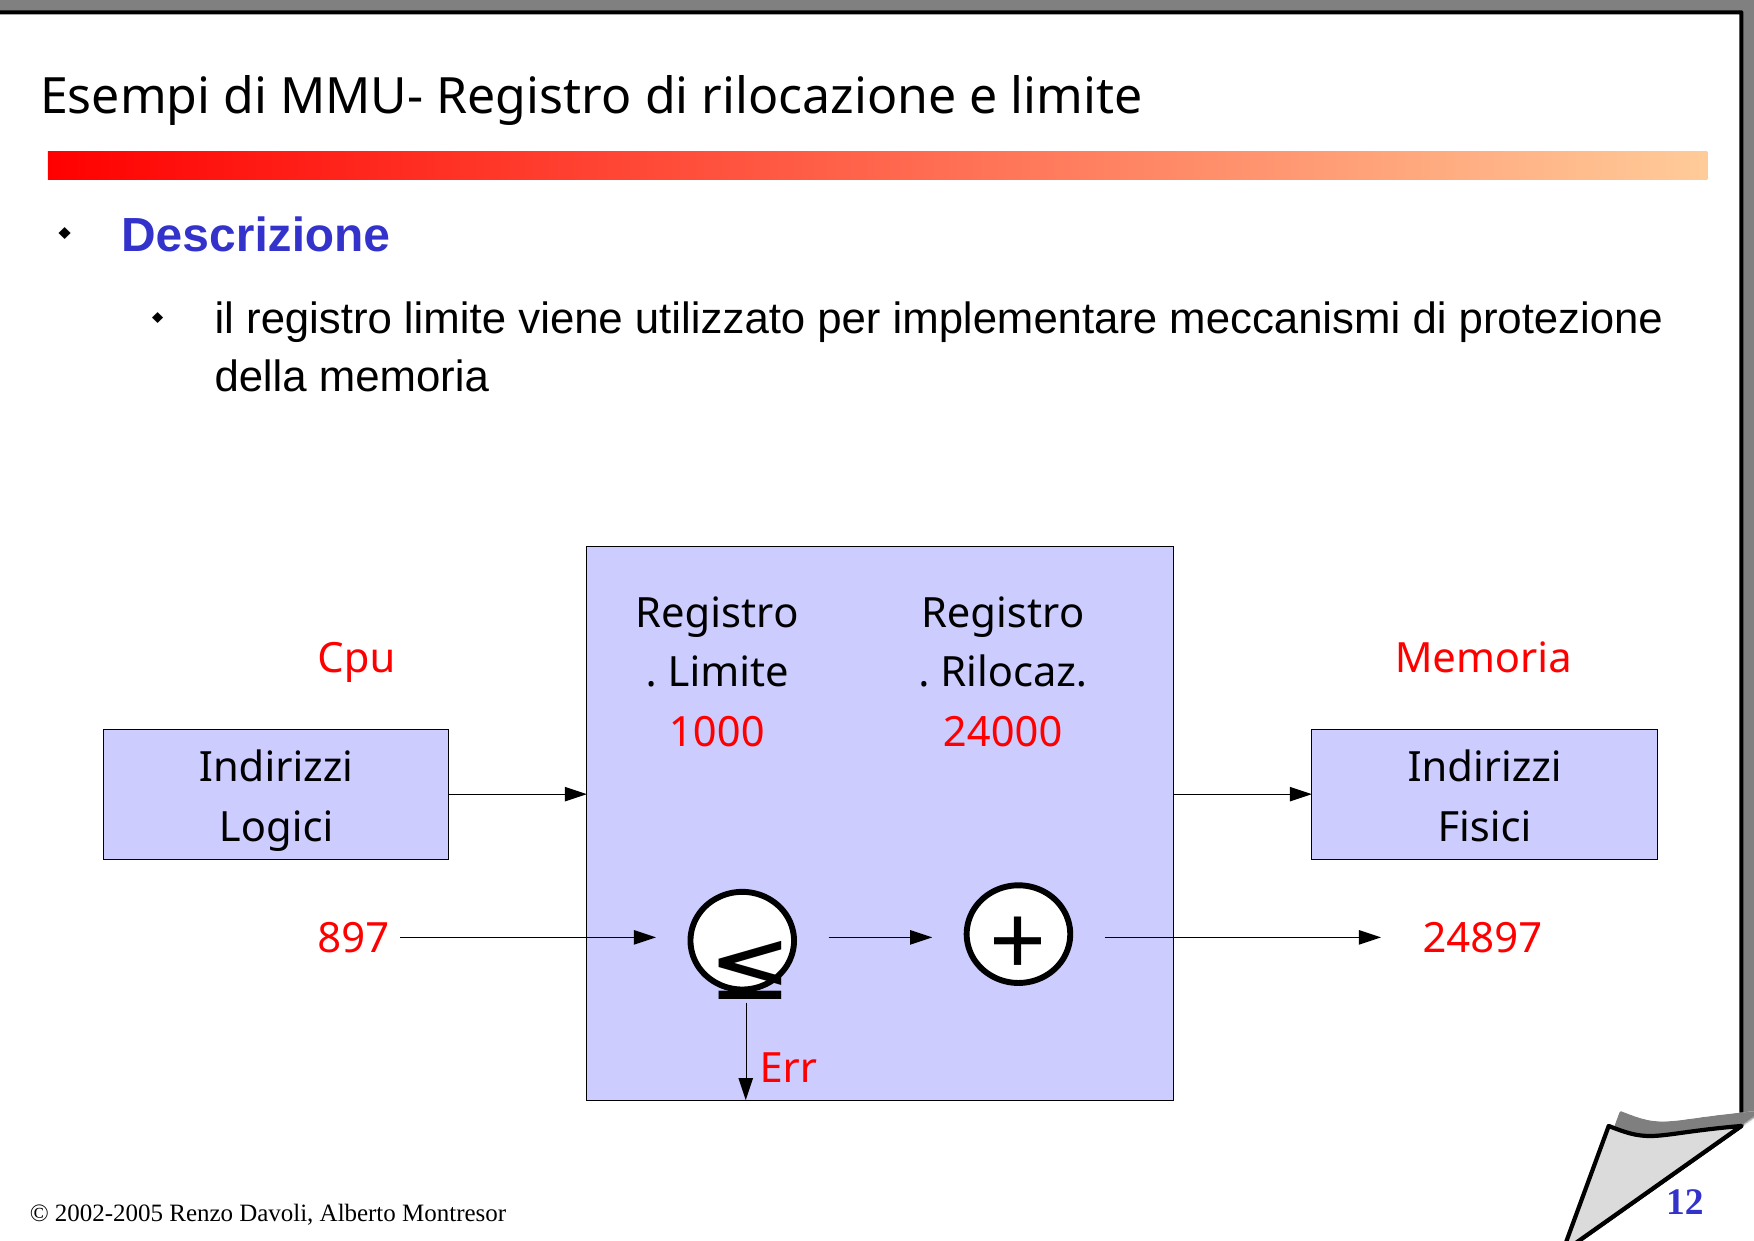

# Esempi di MMU- Registro di rilocazione e limite
Descrizione
il registro limite viene utilizzato per implementare meccanismi di protezione della memoria
Registro
. Rilocaz.
24000
Registro
. Limite
1000
Cpu
Memoria
Indirizzi
Logici
Indirizzi
Fisici
+
≤
897
24897
Err